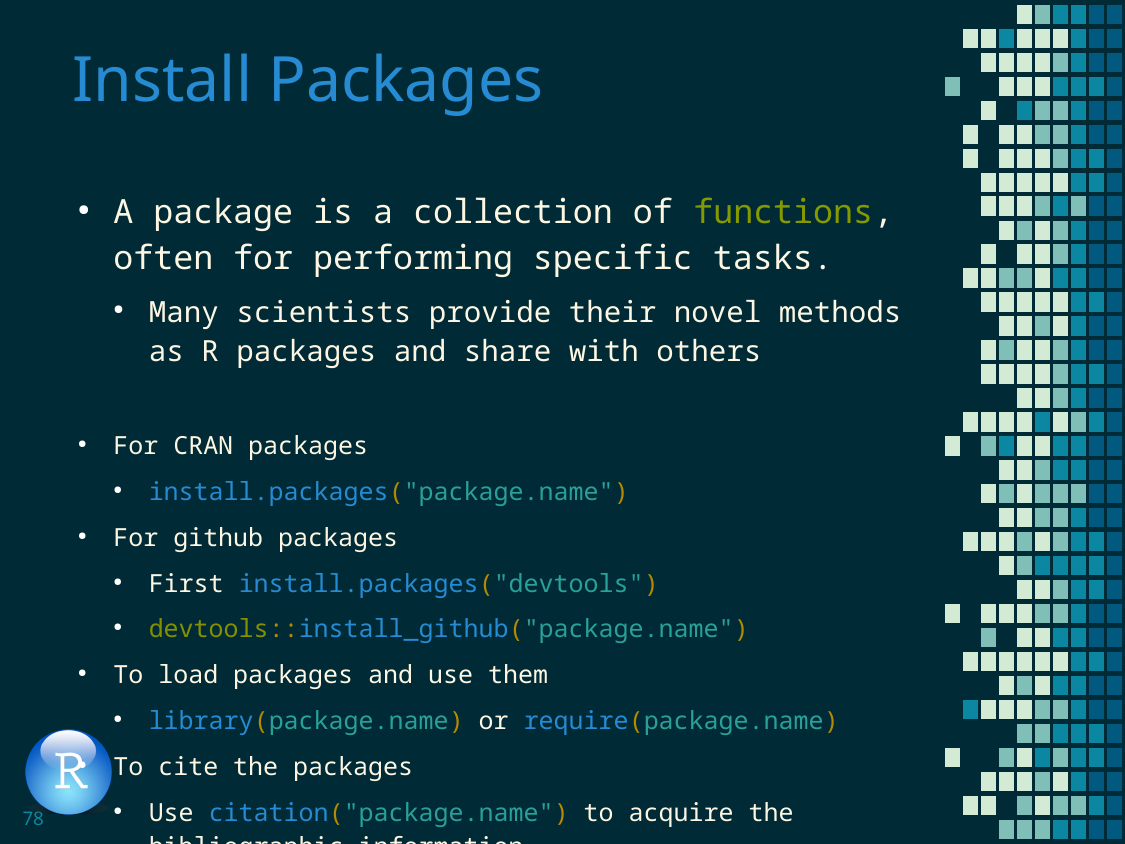

Install Packages
A package is a collection of functions, often for performing specific tasks.
Many scientists provide their novel methods as R packages and share with others
For CRAN packages
install.packages("package.name")
For github packages
First install.packages("devtools")
devtools::install_github("package.name")
To load packages and use them
library(package.name) or require(package.name)
To cite the packages
Use citation("package.name") to acquire the bibliographic information